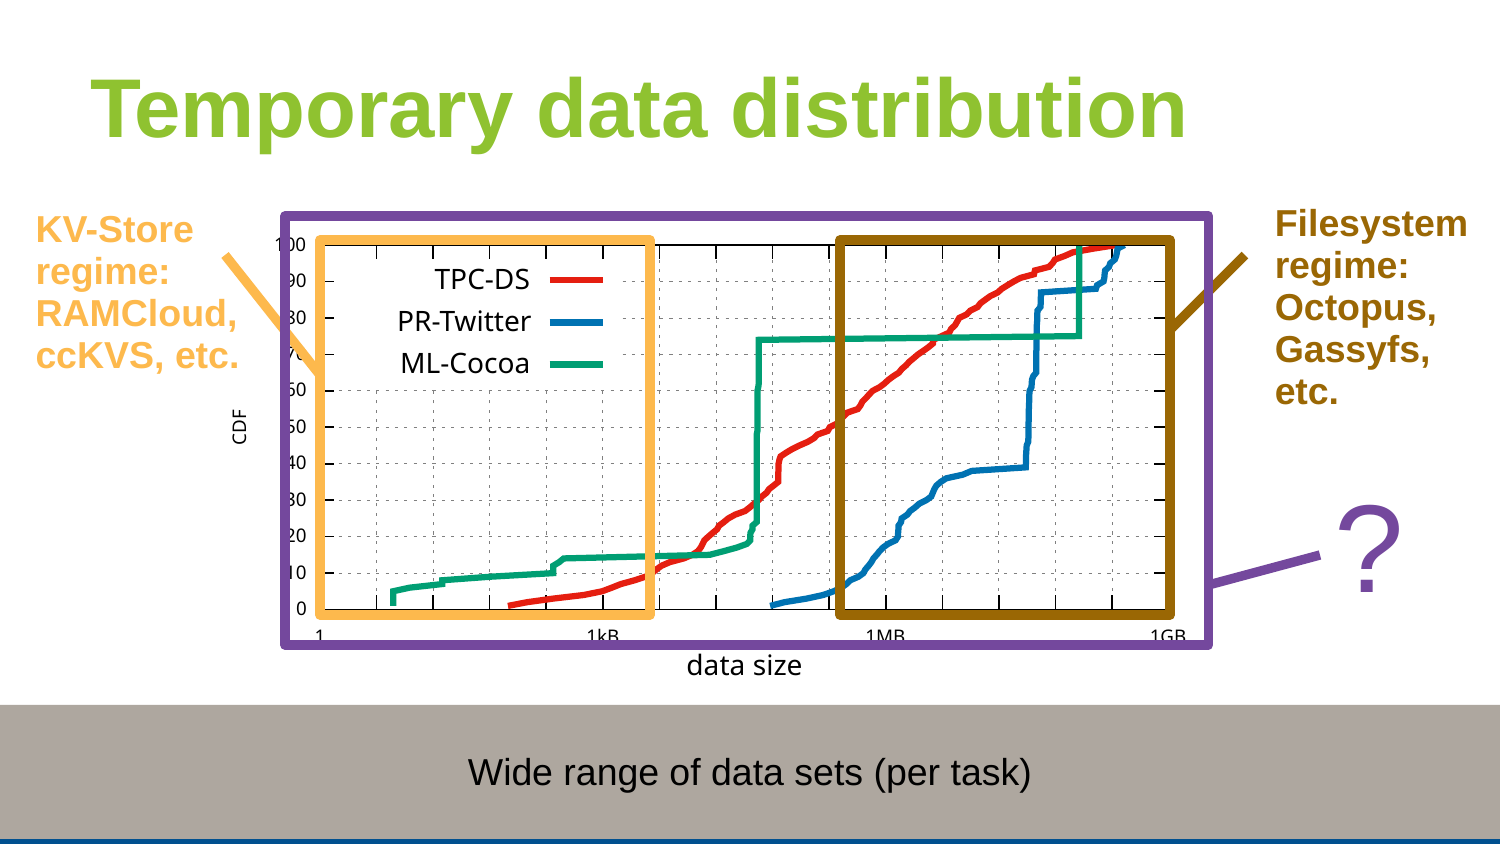

#
Temporary data distribution
Filesystem regime:
Octopus,
Gassyfs, etc.
KV-Store regime:
RAMCloud,
ccKVS, etc.
?
Wide range of data sets (per task)
16